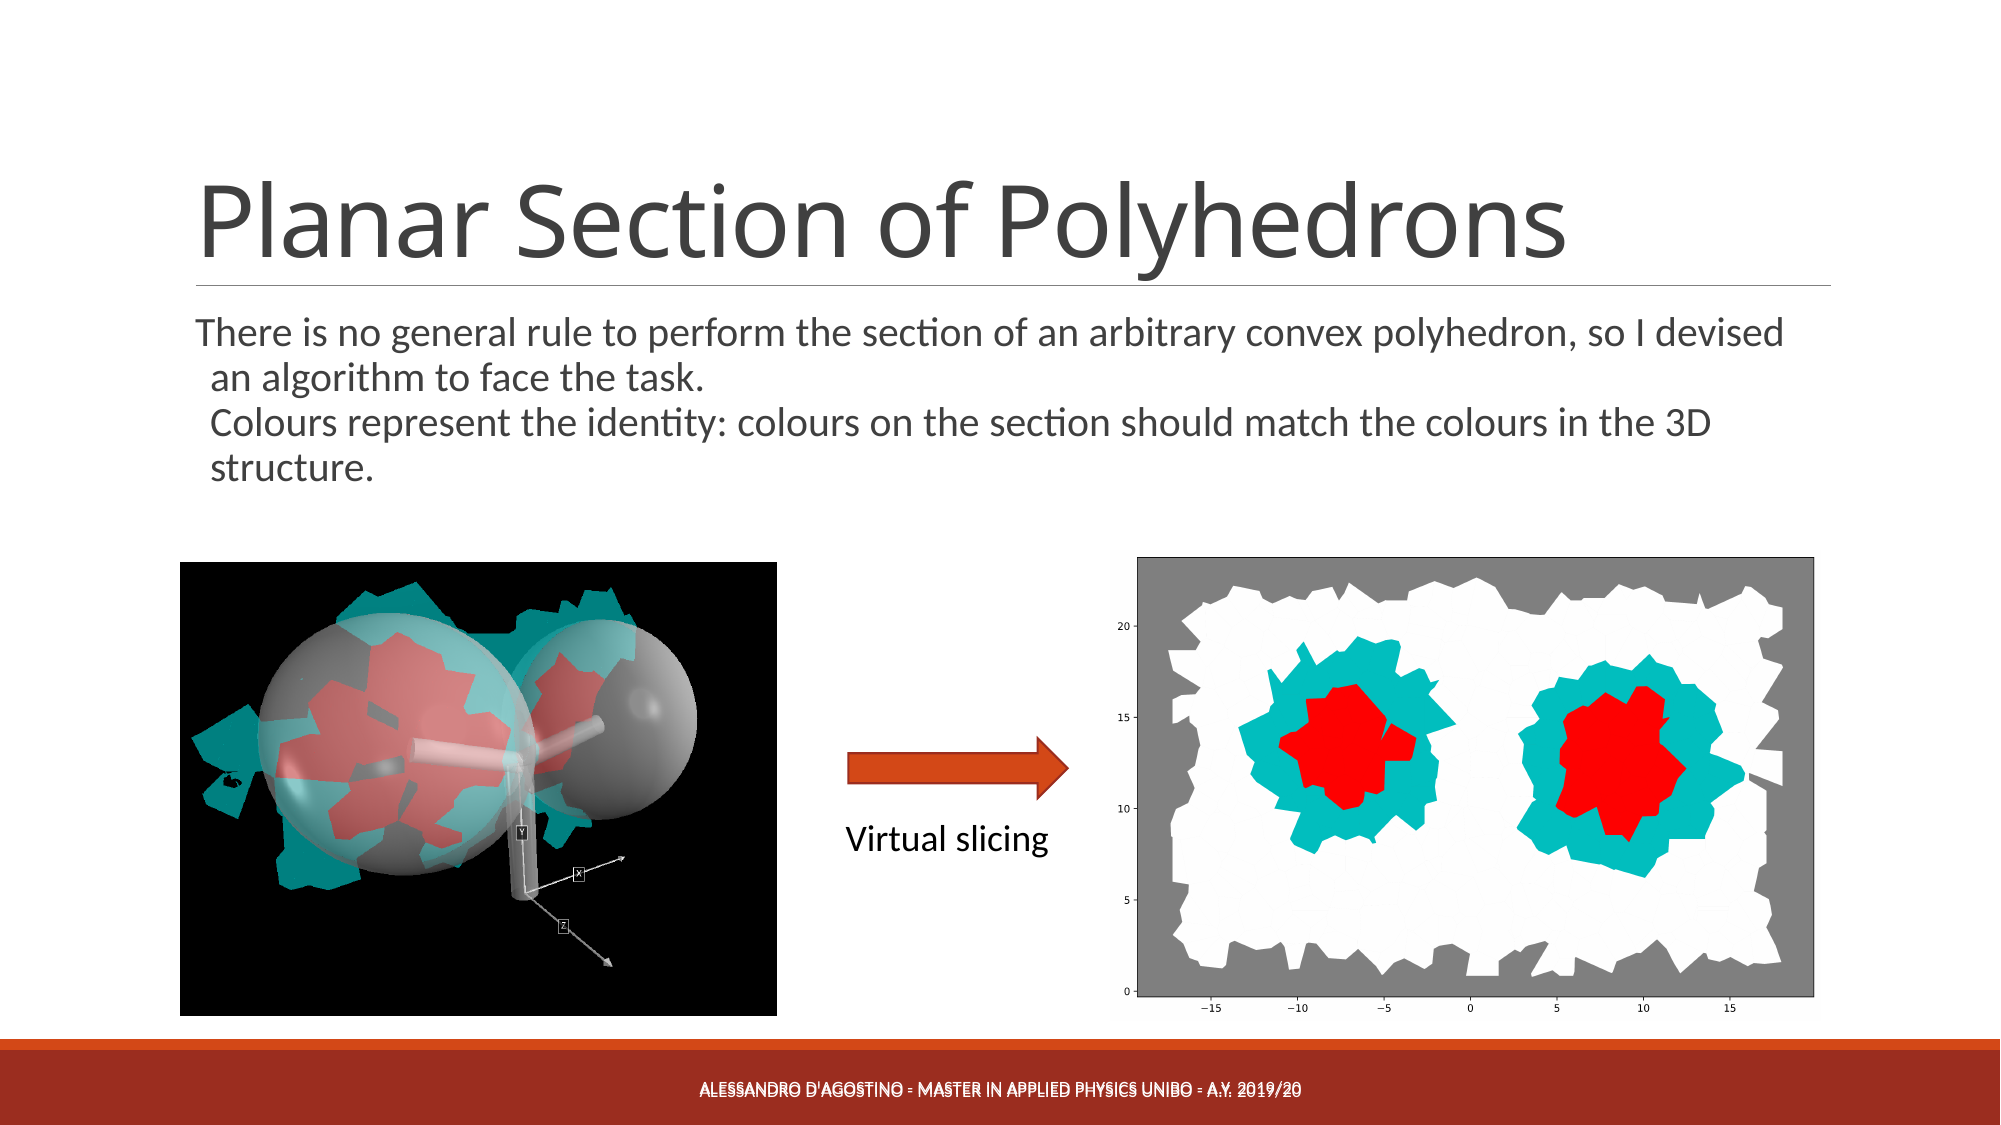

# Planar Section of Polyhedrons
There is no general rule to perform the section of an arbitrary convex polyhedron, so I devised an algorithm to face the task.
Colours represent the identity: colours on the section should match the colours in the 3D structure.
Virtual slicing
Alessandro d'Agostino - Master in Applied Physics UniBo - a.y. 2019/20
Alessandro d'Agostino - Master in Applied Physics UniBo - a.y. 2019/20